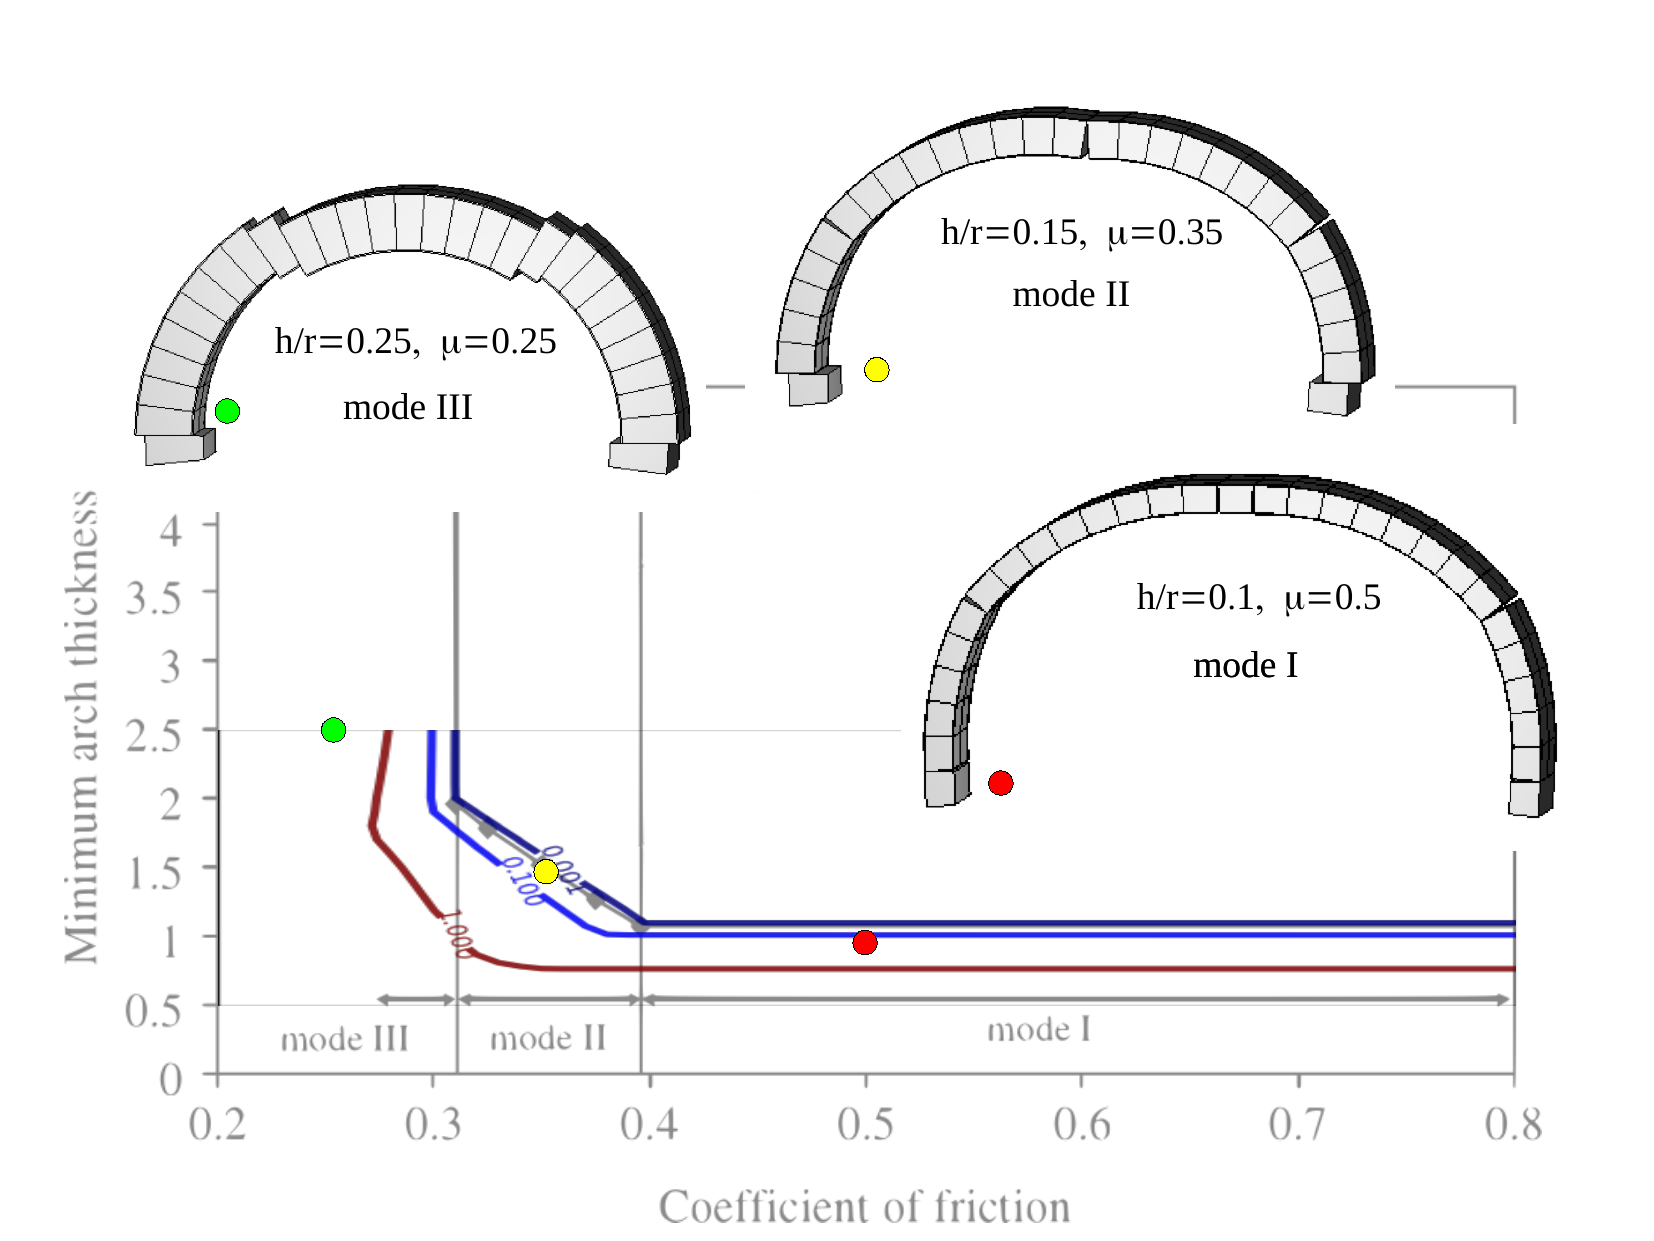

h/r=0.15, m=0.35
mode II
h/r=0.25, m=0.25
mode III
h/r=0.1, m=0.5
mode I
mode I